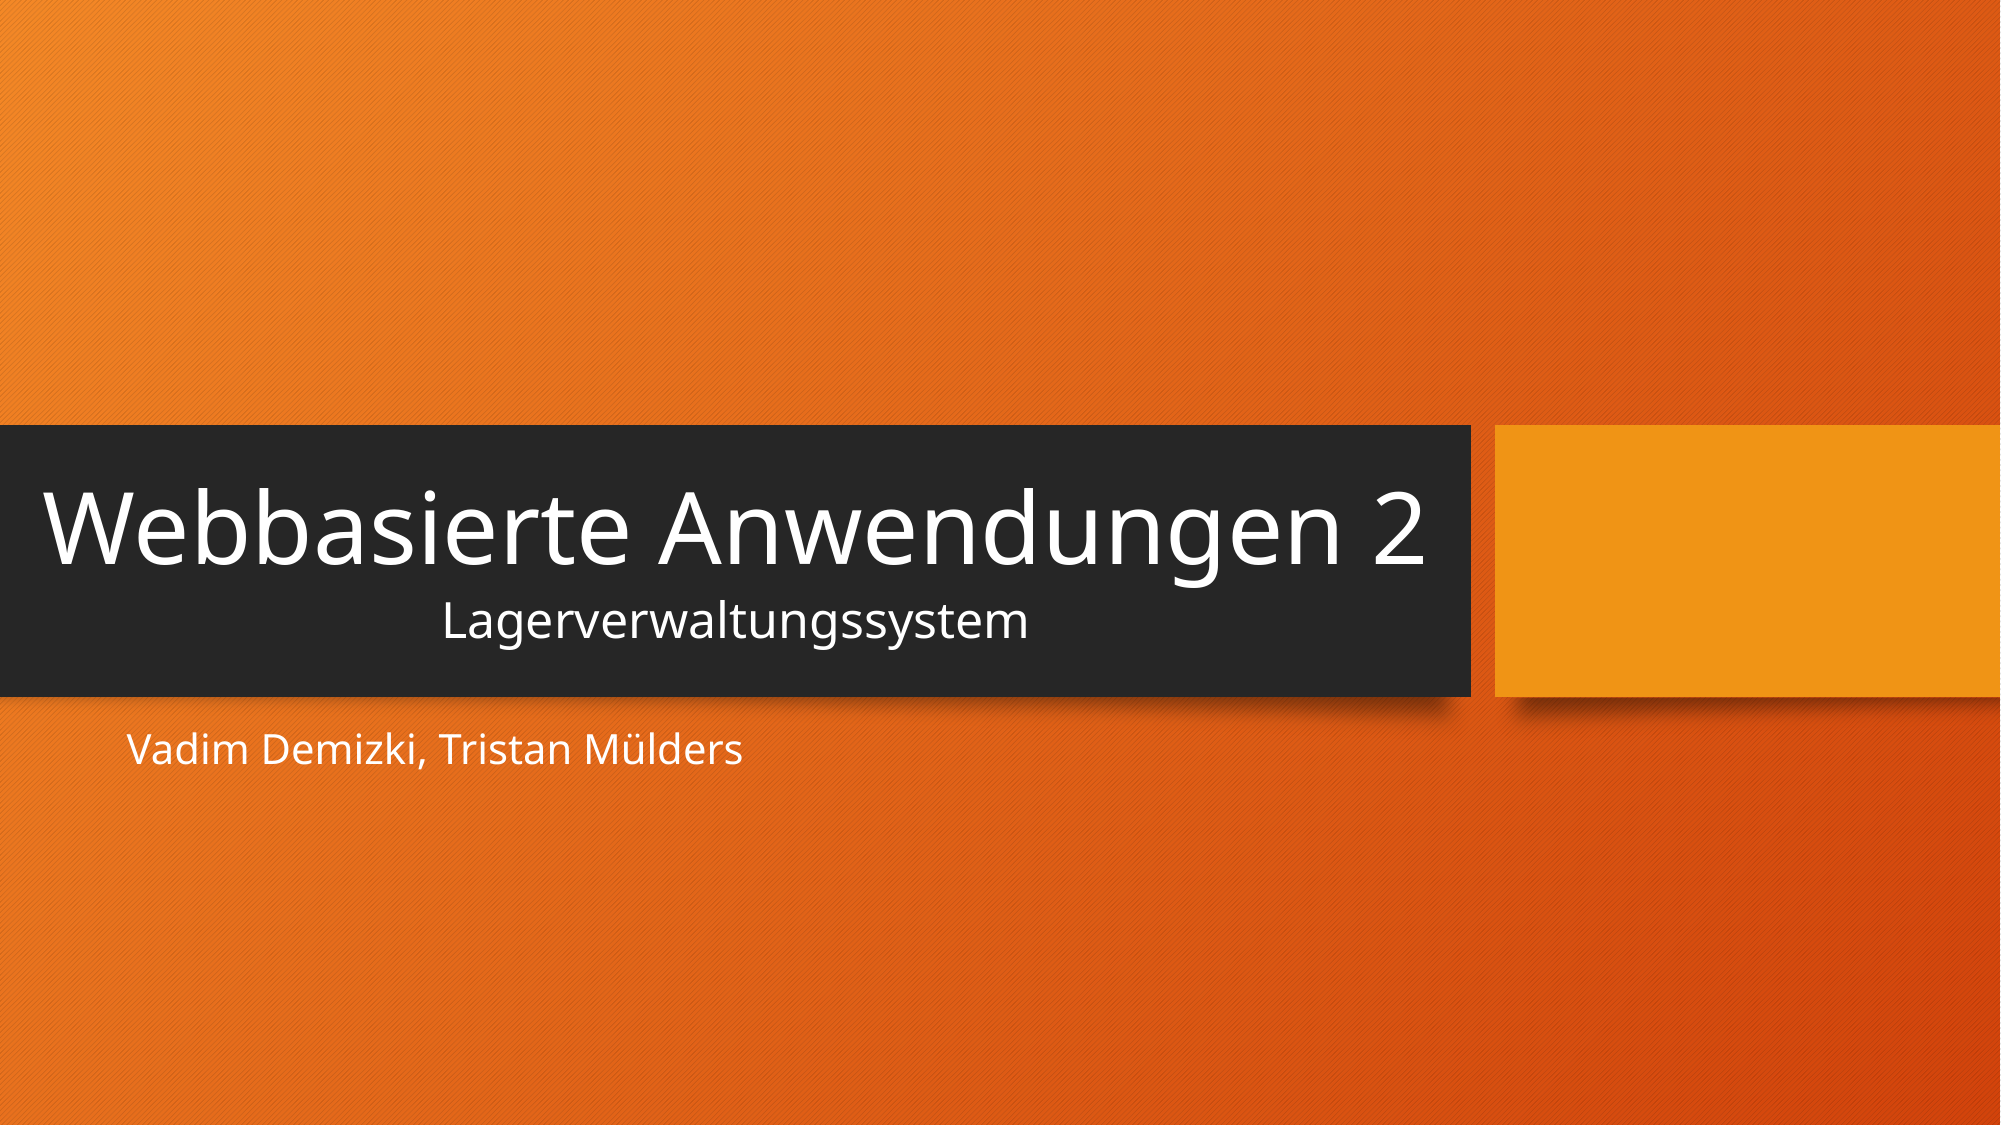

# Webbasierte Anwendungen 2
Lagerverwaltungssystem
Vadim Demizki, Tristan Mülders